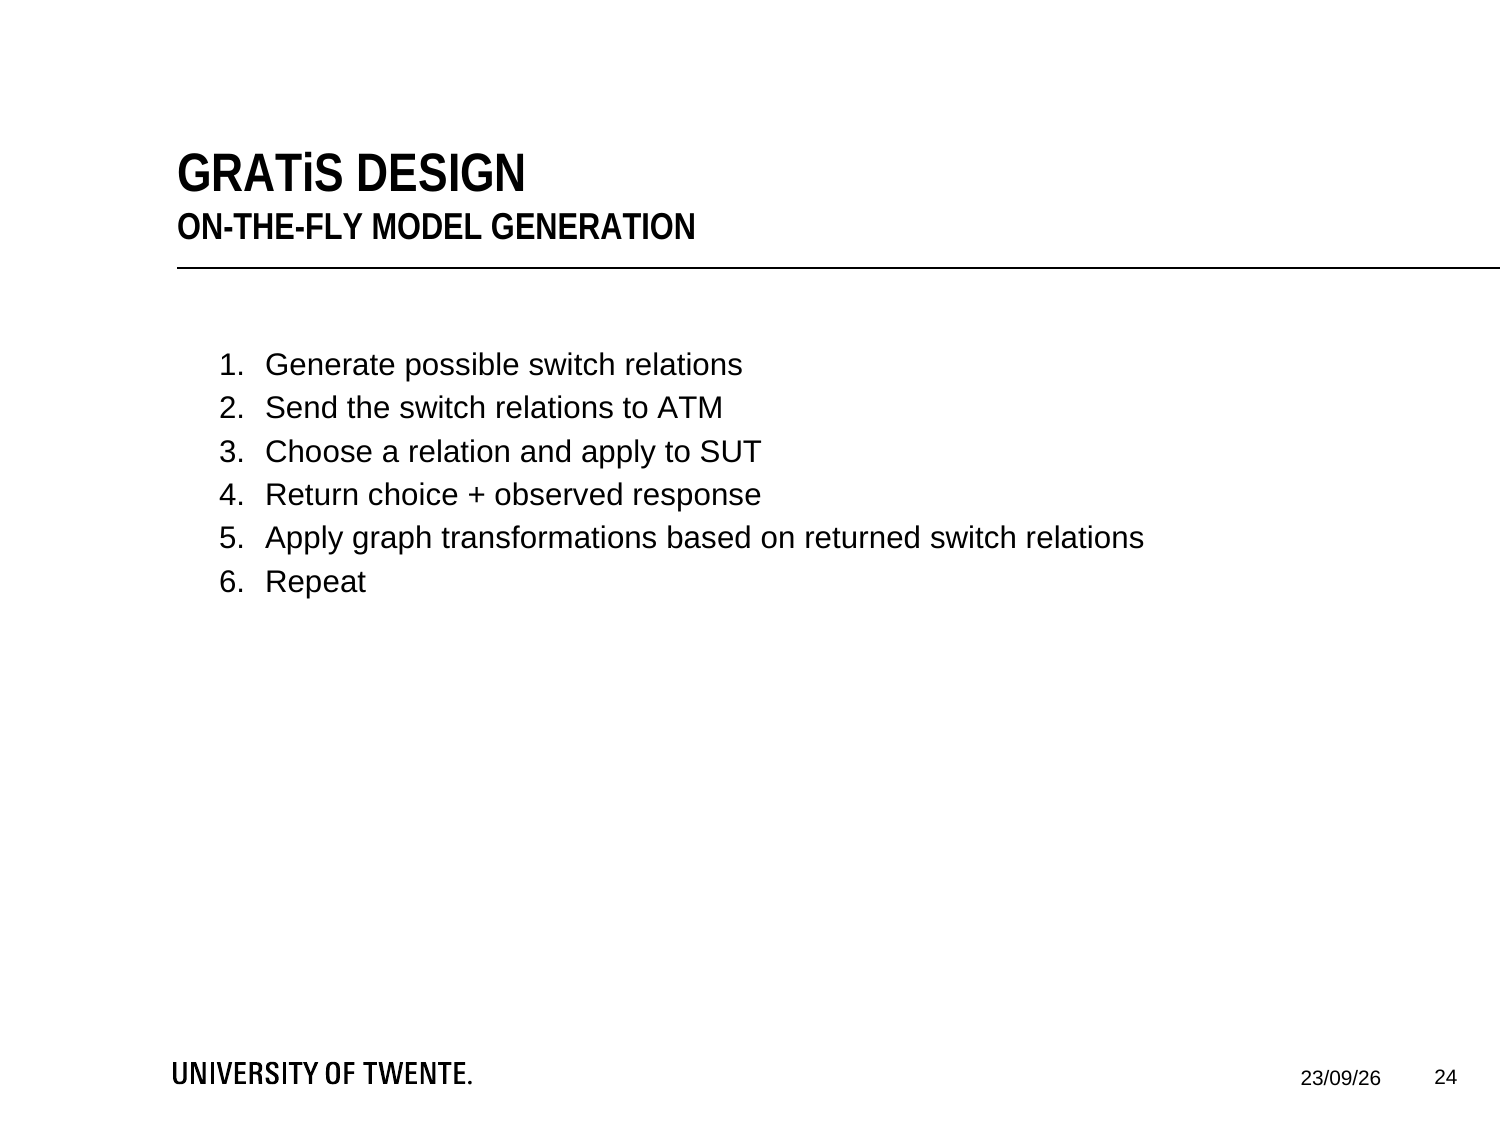

# GRATiS DESIGN ON-THE-FLY MODEL GENERATION
Generate possible switch relations
Send the switch relations to ATM
Choose a relation and apply to SUT
Return choice + observed response
Apply graph transformations based on returned switch relations
Repeat